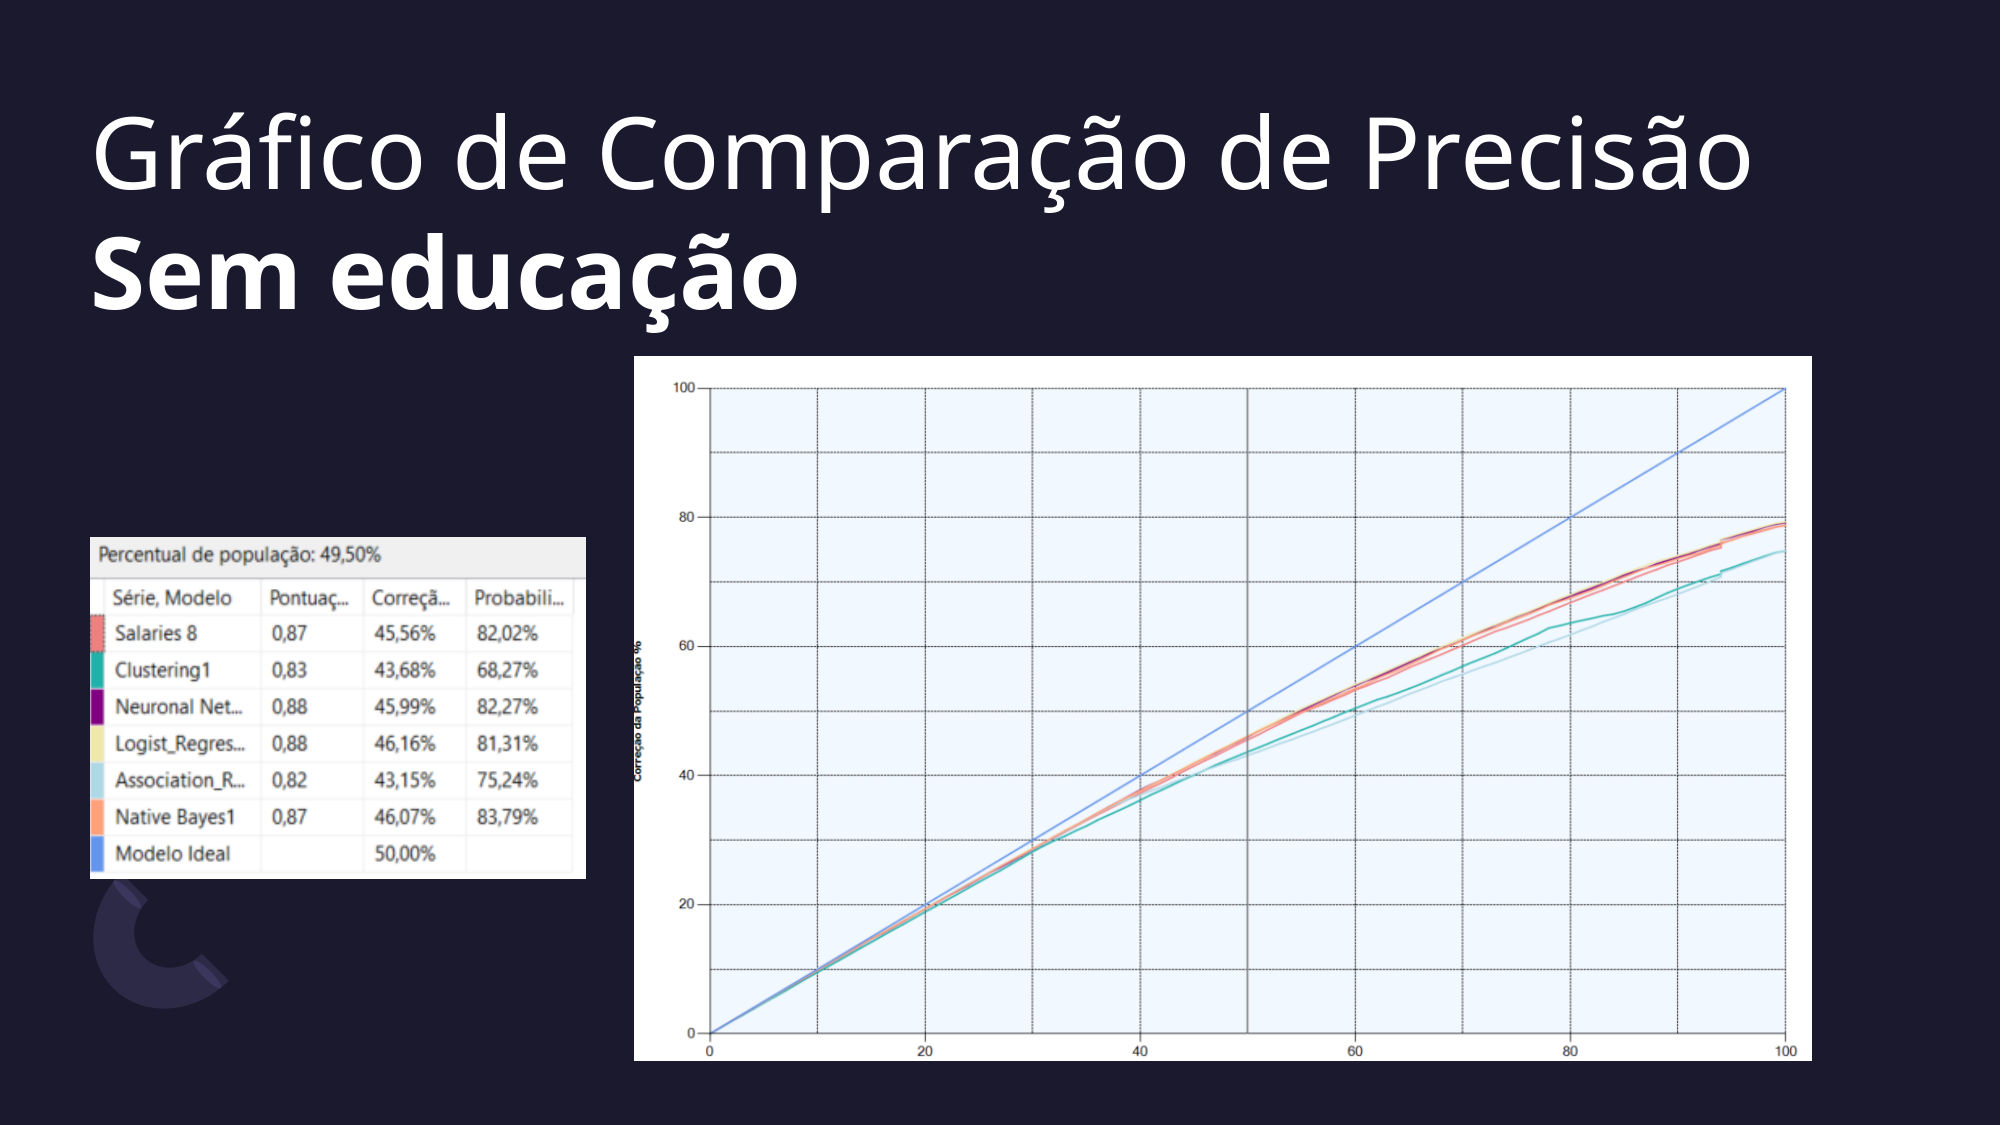

# Gráfico de Comparação de Precisão Sem educação